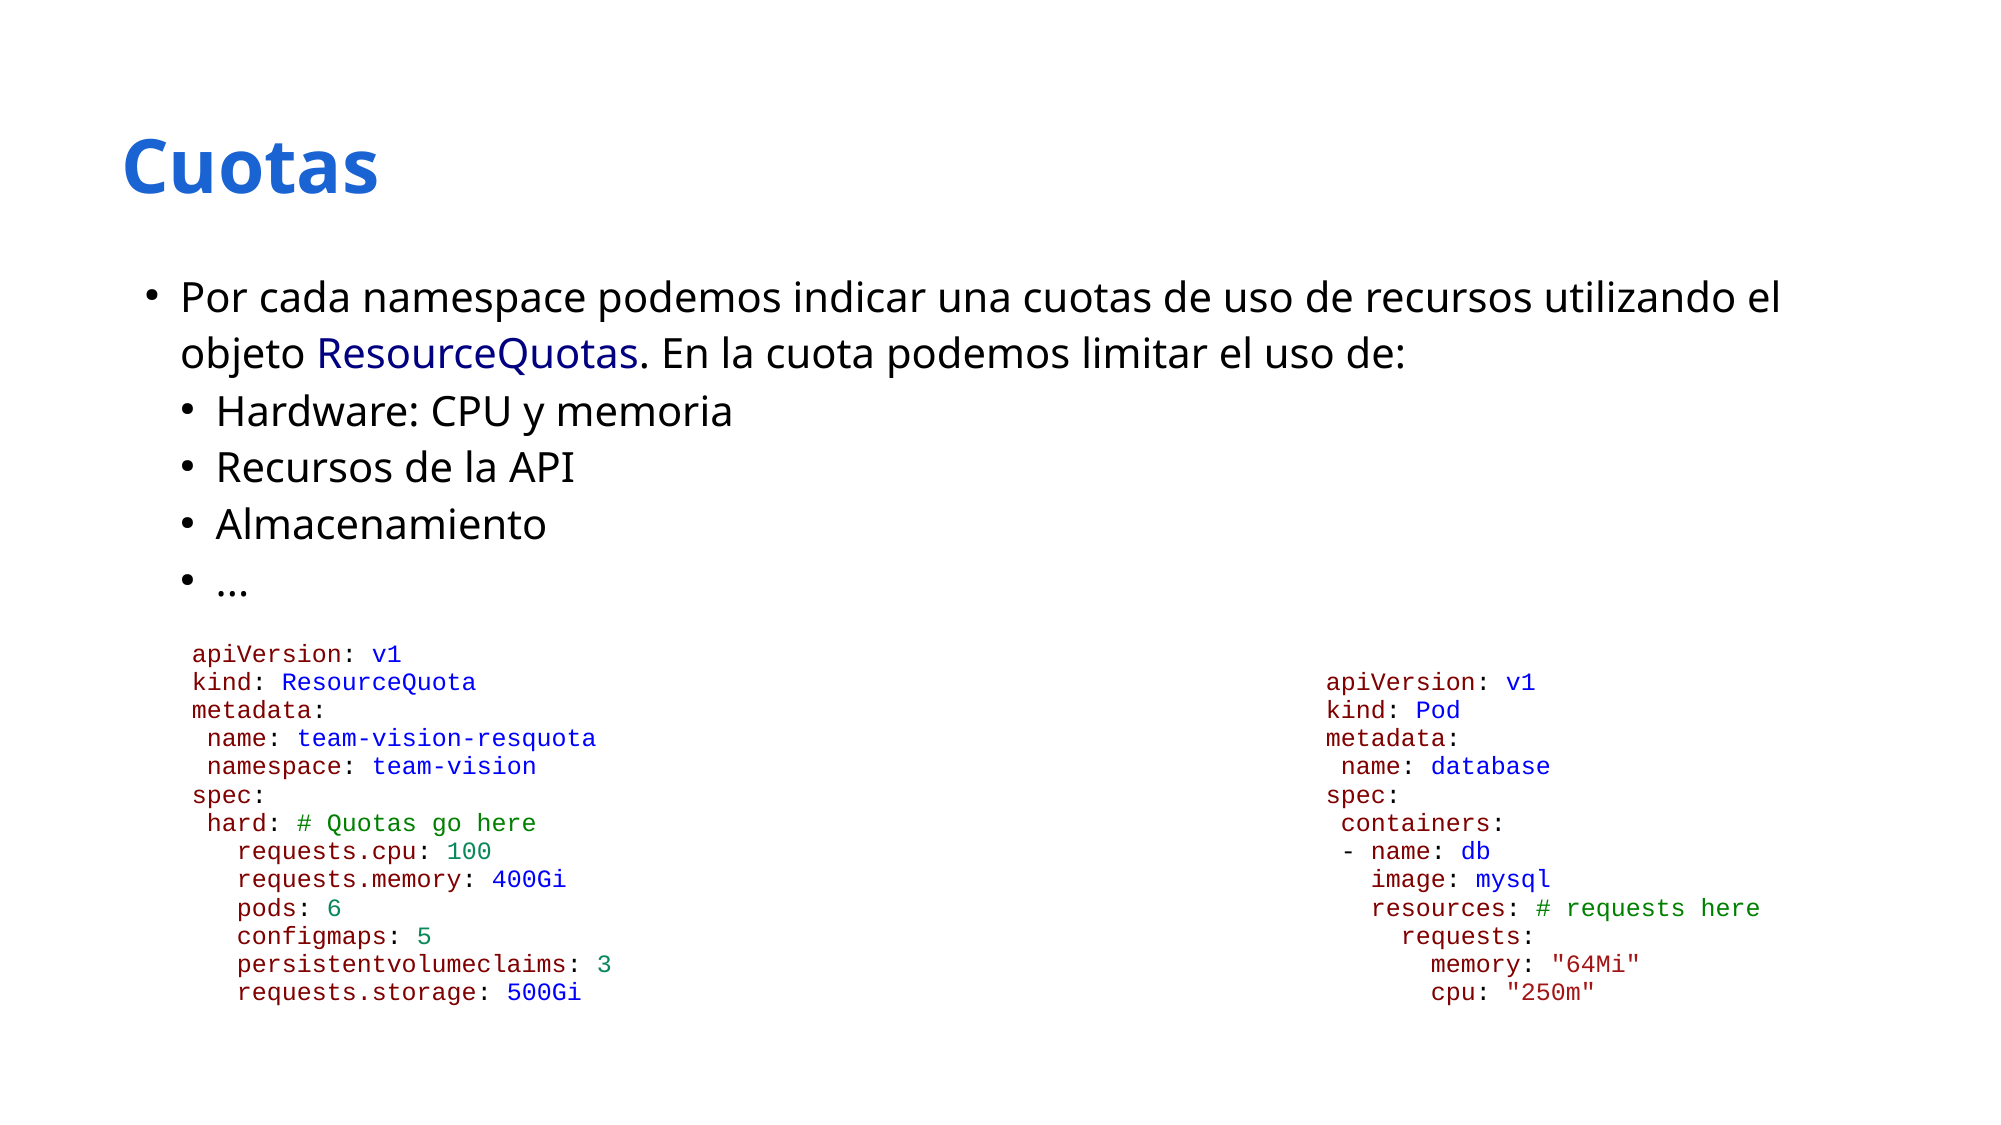

Cuotas
Por cada namespace podemos indicar una cuotas de uso de recursos utilizando el objeto ResourceQuotas. En la cuota podemos limitar el uso de:
Hardware: CPU y memoria
Recursos de la API
Almacenamiento
...
apiVersion: v1
kind: ResourceQuota
metadata:
 name: team-vision-resquota
 namespace: team-vision
spec:
 hard: # Quotas go here
 requests.cpu: 100
 requests.memory: 400Gi
 pods: 6
 configmaps: 5
 persistentvolumeclaims: 3
 requests.storage: 500Gi
apiVersion: v1
kind: Pod
metadata:
 name: database
spec:
 containers:
 - name: db
 image: mysql
 resources: # requests here
 requests:
 memory: "64Mi"
 cpu: "250m"